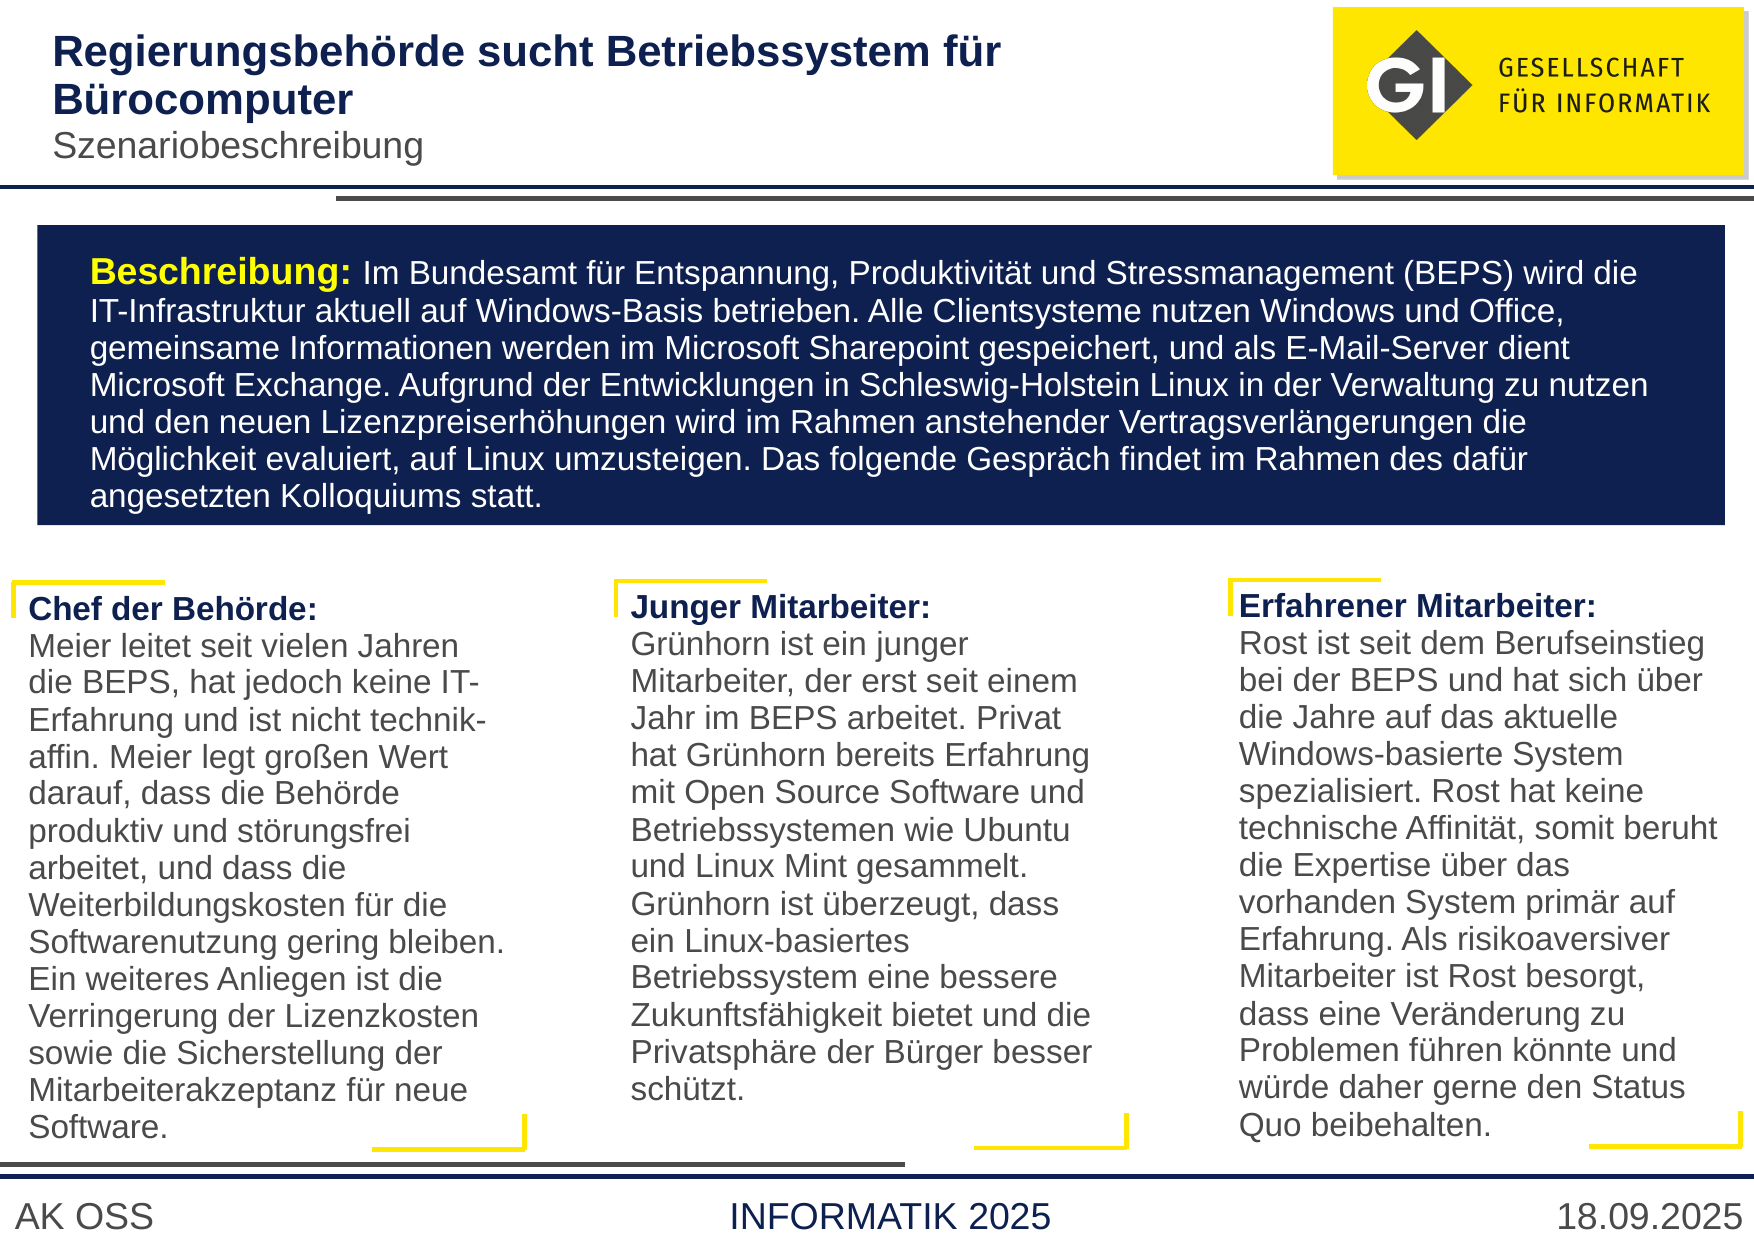

Regierungsbehörde sucht Betriebssystem für Bürocomputer
Szenariobeschreibung
Beschreibung: Im Bundesamt für Entspannung, Produktivität und Stressmanagement (BEPS) wird die IT-Infrastruktur aktuell auf Windows-Basis betrieben. Alle Clientsysteme nutzen Windows und Office, gemeinsame Informationen werden im Microsoft Sharepoint gespeichert, und als E-Mail-Server dient Microsoft Exchange. Aufgrund der Entwicklungen in Schleswig-Holstein Linux in der Verwaltung zu nutzen und den neuen Lizenzpreiserhöhungen wird im Rahmen anstehender Vertragsverlängerungen die Möglichkeit evaluiert, auf Linux umzusteigen. Das folgende Gespräch findet im Rahmen des dafür angesetzten Kolloquiums statt.
Erfahrener Mitarbeiter:
Rost ist seit dem Berufseinstieg bei der BEPS und hat sich über die Jahre auf das aktuelle Windows-basierte System spezialisiert. Rost hat keine technische Affinität, somit beruht die Expertise über das vorhanden System primär auf Erfahrung. Als risikoaversiver Mitarbeiter ist Rost besorgt, dass eine Veränderung zu Problemen führen könnte und würde daher gerne den Status Quo beibehalten.
Junger Mitarbeiter:
Grünhorn ist ein junger Mitarbeiter, der erst seit einem Jahr im BEPS arbeitet. Privat hat Grünhorn bereits Erfahrung mit Open Source Software und Betriebssystemen wie Ubuntu und Linux Mint gesammelt. Grünhorn ist überzeugt, dass ein Linux-basiertes Betriebssystem eine bessere Zukunftsfähigkeit bietet und die Privatsphäre der Bürger besser schützt.
Chef der Behörde:
Meier leitet seit vielen Jahren die BEPS, hat jedoch keine IT-Erfahrung und ist nicht technik-affin. Meier legt großen Wert darauf, dass die Behörde produktiv und störungsfrei arbeitet, und dass die Weiterbildungskosten für die Softwarenutzung gering bleiben. Ein weiteres Anliegen ist die Verringerung der Lizenzkosten sowie die Sicherstellung der Mitarbeiterakzeptanz für neue Software.
AK OSS
INFORMATIK 2025
18.09.2025